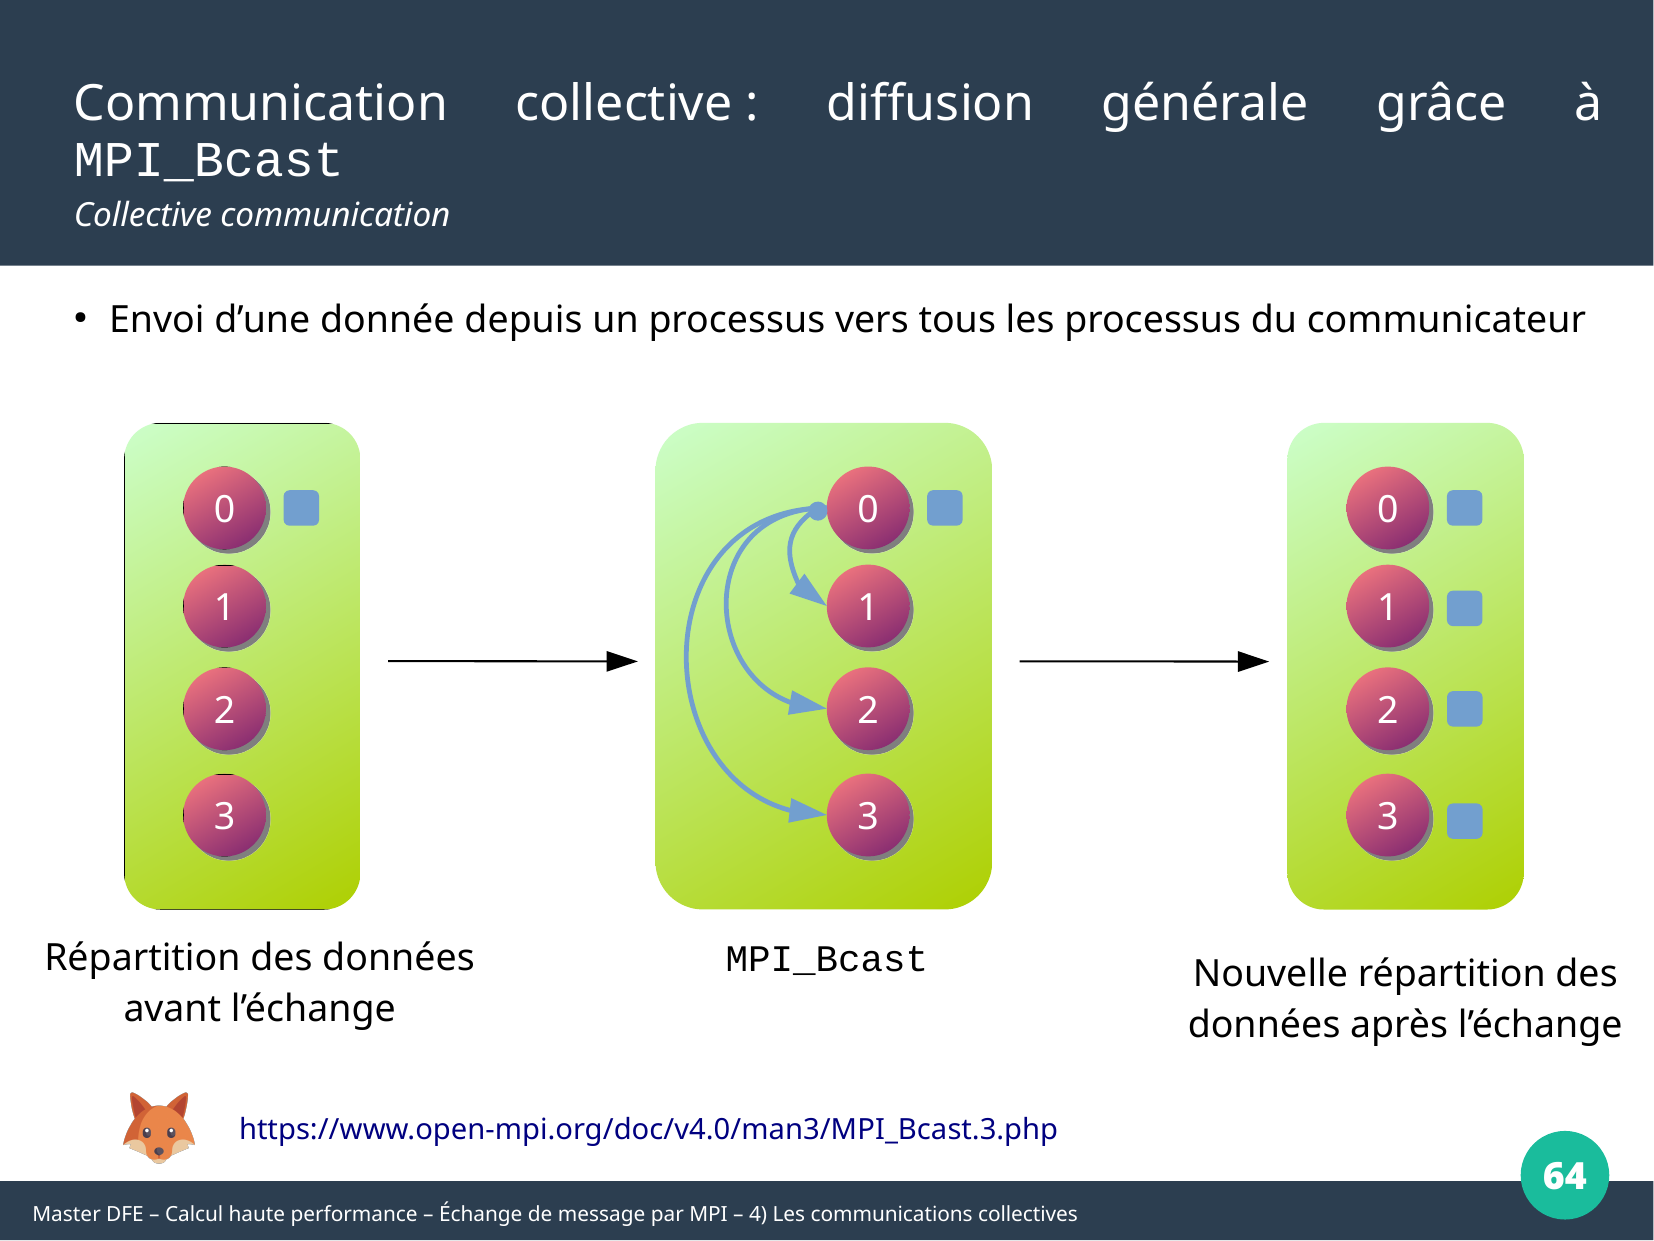

Communication collective : diffusion générale grâce à MPI_Bcast
Collective communication
Envoi d’une donnée depuis un processus vers tous les processus du communicateur
0
0
0
1
1
1
2
2
2
3
3
3
Répartition des données avant l’échange
MPI_Bcast
Nouvelle répartition des données après l’échange
https://www.open-mpi.org/doc/v4.0/man3/MPI_Bcast.3.php
64
Master DFE – Calcul haute performance – Échange de message par MPI – 4) Les communications collectives